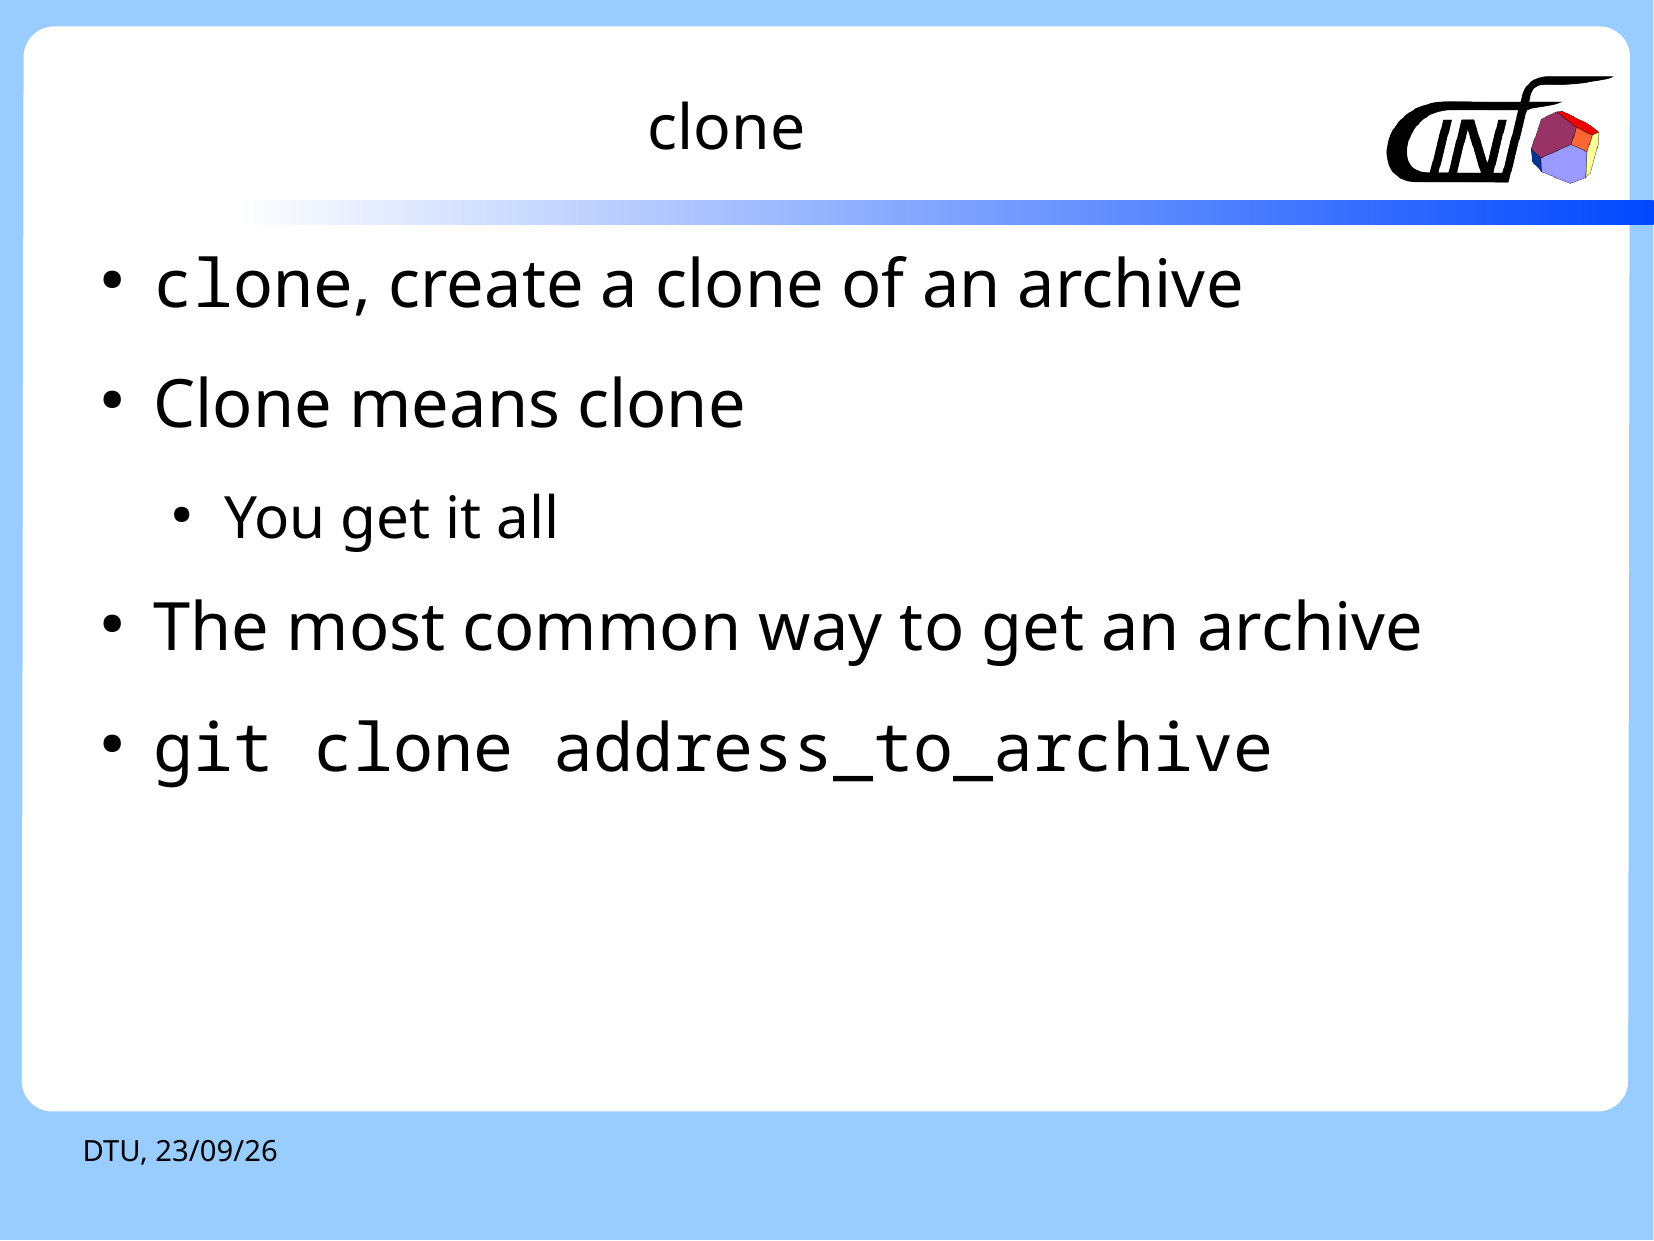

# clone
clone, create a clone of an archive
Clone means clone
You get it all
The most common way to get an archive
git clone address_to_archive